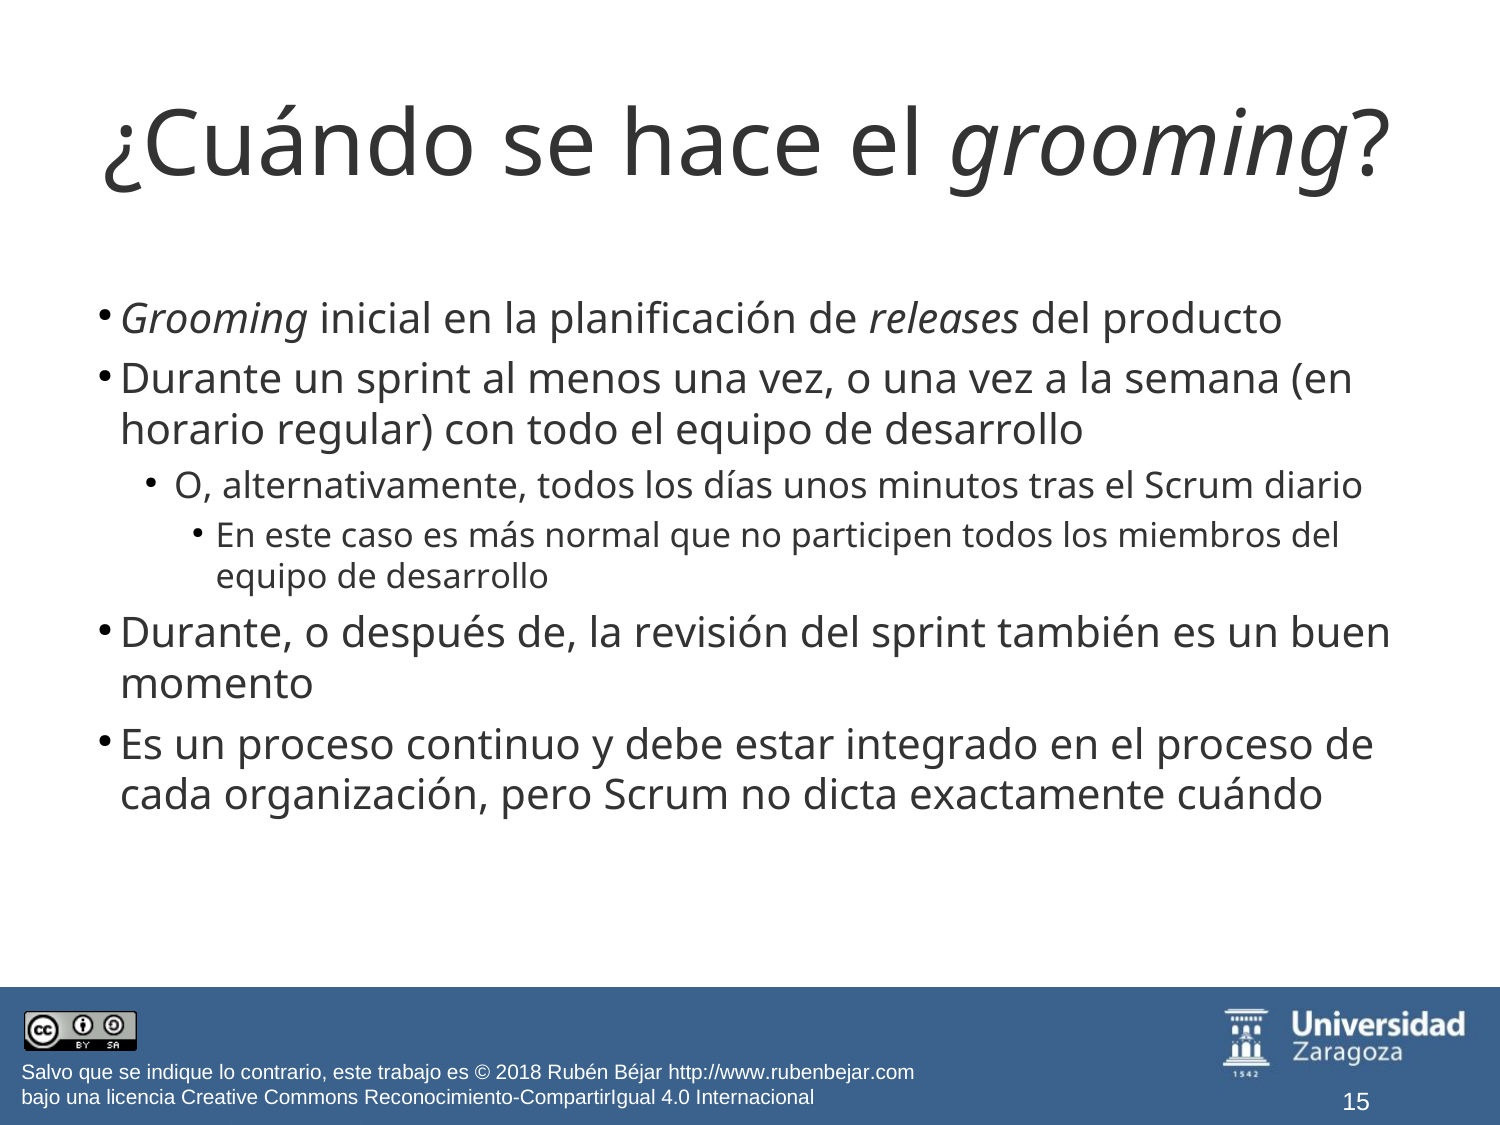

# ¿Cuándo se hace el grooming?
Grooming inicial en la planificación de releases del producto
Durante un sprint al menos una vez, o una vez a la semana (en horario regular) con todo el equipo de desarrollo
O, alternativamente, todos los días unos minutos tras el Scrum diario
En este caso es más normal que no participen todos los miembros del equipo de desarrollo
Durante, o después de, la revisión del sprint también es un buen momento
Es un proceso continuo y debe estar integrado en el proceso de cada organización, pero Scrum no dicta exactamente cuándo